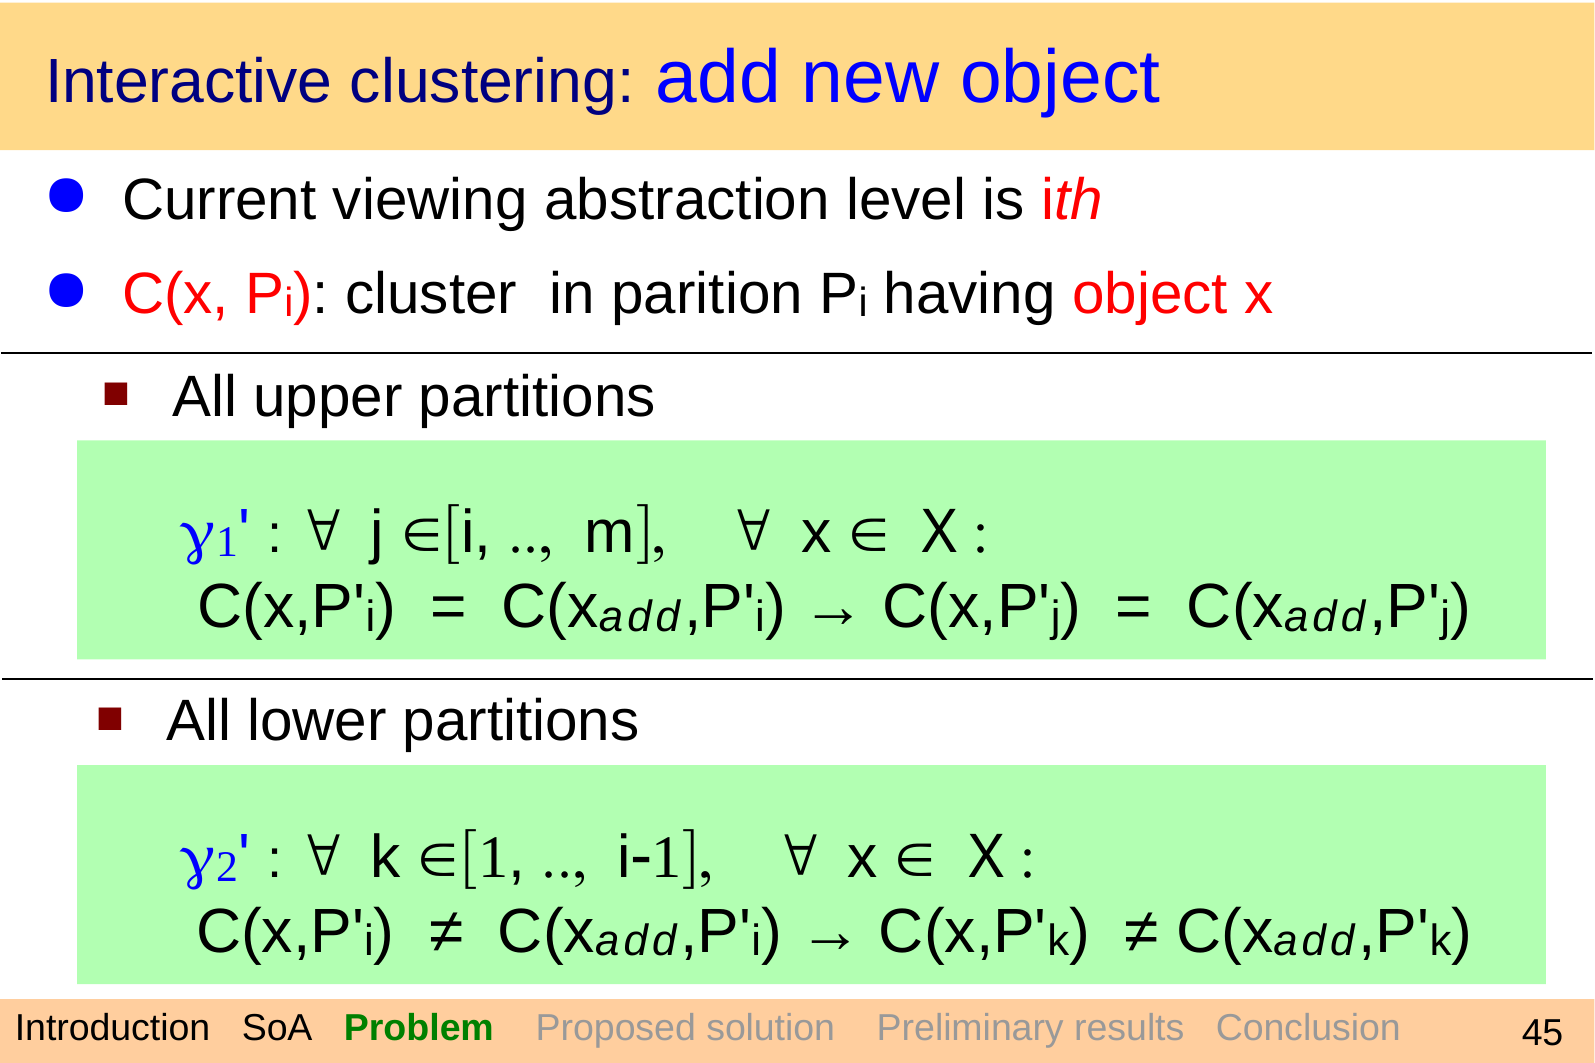

# Interactive clustering: add new object
 Current viewing abstraction level is ith
 C(x, Pi): cluster in parition Pi having object x
 All upper partitions
 g1' : " j Î[i, .., m], " x Î X :
C(x,P'i) = C(xadd,P'i) → C(x,P'j) = C(xadd,P'j)
 All lower partitions
 g2' : " k Î[1, .., i-1], " x Î X :
C(x,P'i) ≠ C(xadd,P'i) → C(x,P'k) ≠ C(xadd,P'k)
Introduction SoA Problem Proposed solution Preliminary results Conclusion